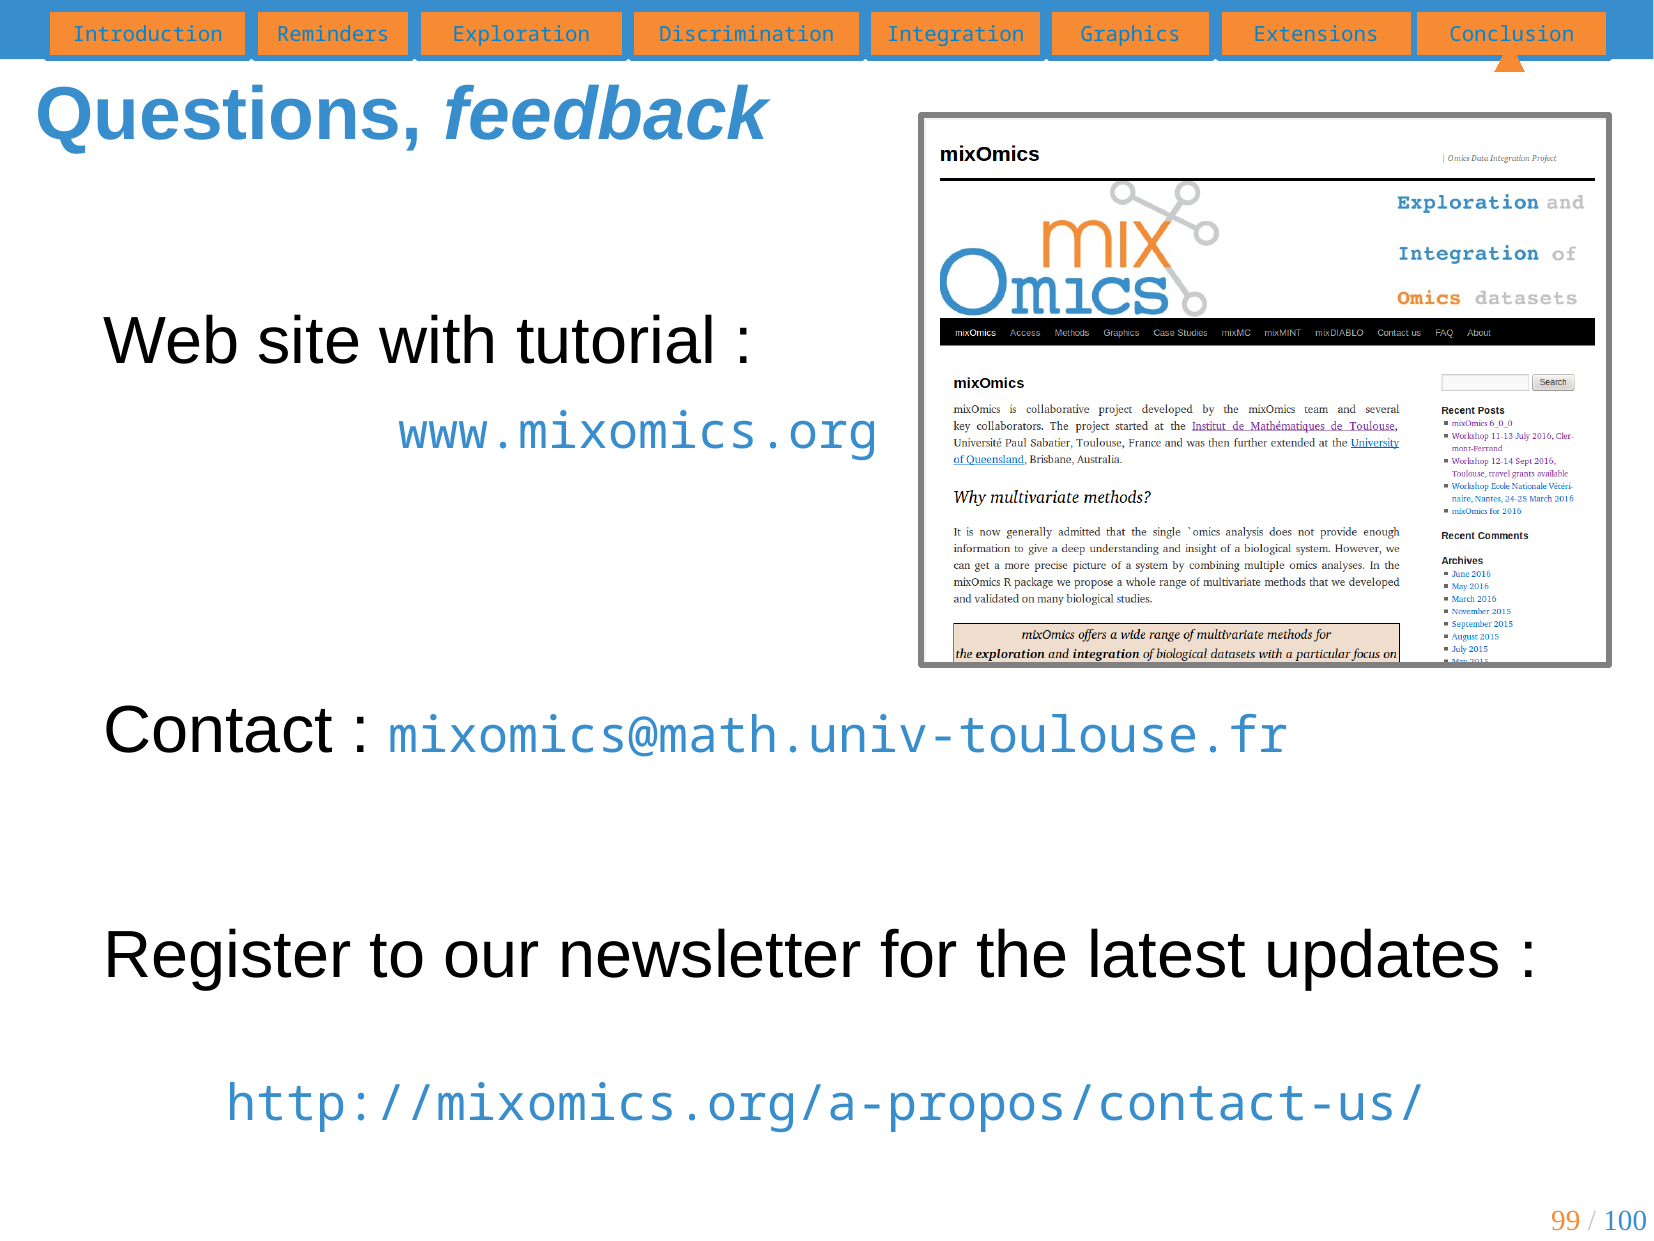

# Questions, feedback
Web site with tutorial :
				www.mixomics.org
Contact : mixomics@math.univ-toulouse.fr
Register to our newsletter for the latest updates :
http://mixomics.org/a-propos/contact-us/
99